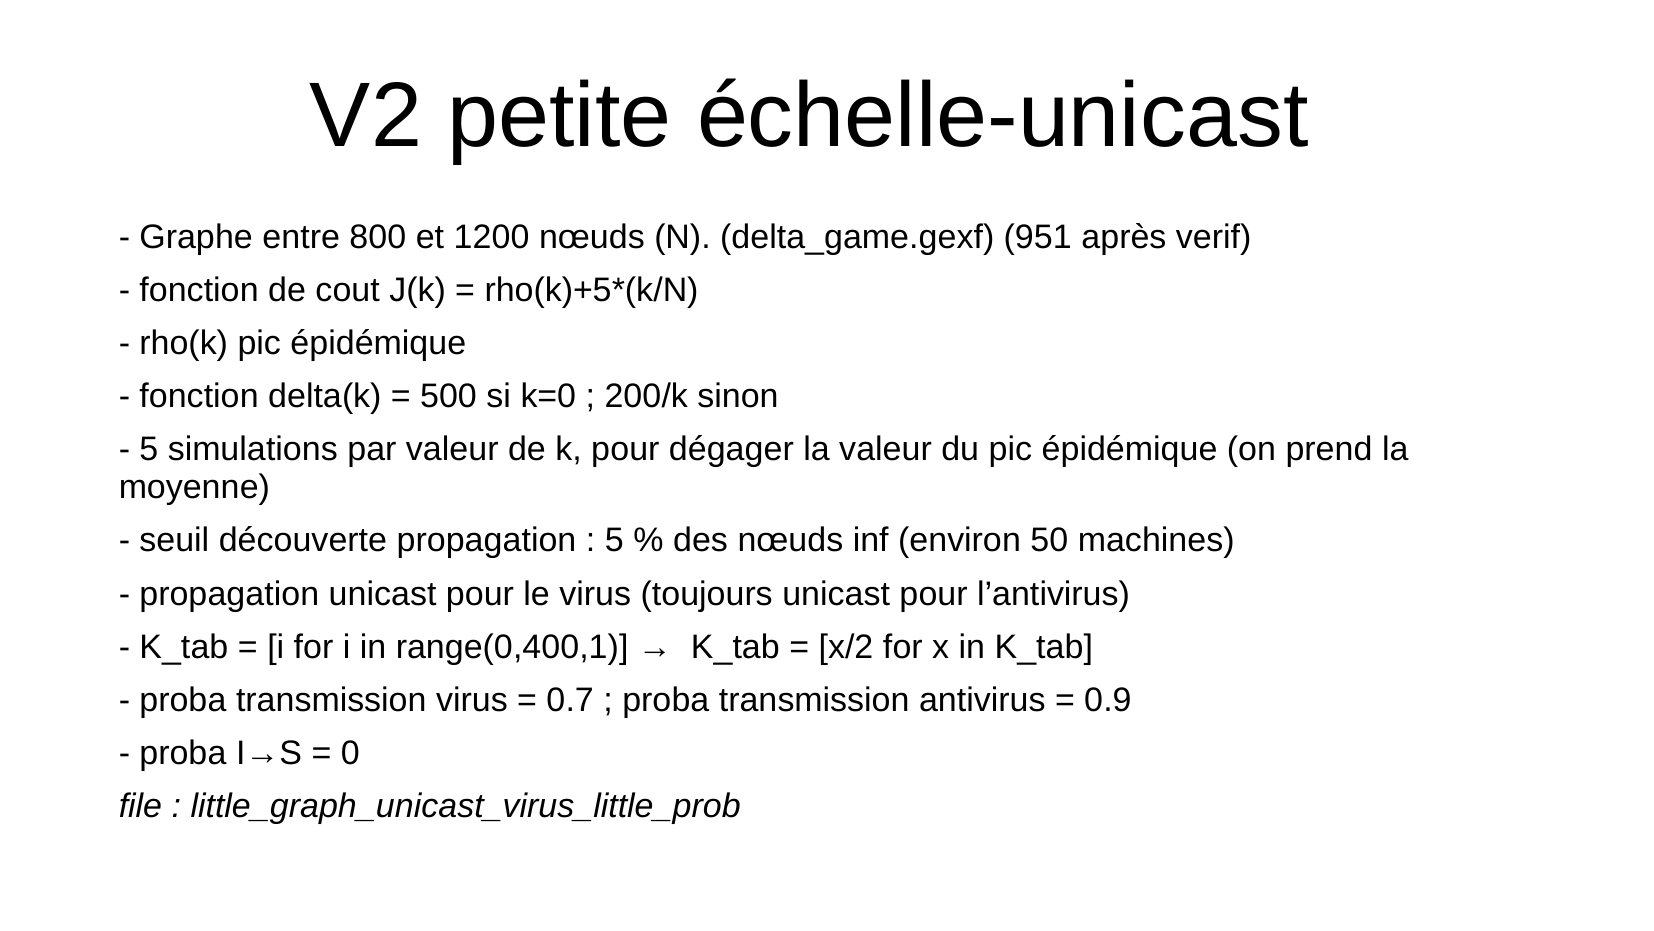

# V2 petite échelle-unicast
- Graphe entre 800 et 1200 nœuds (N). (delta_game.gexf) (951 après verif)
- fonction de cout J(k) = rho(k)+5*(k/N)
- rho(k) pic épidémique
- fonction delta(k) = 500 si k=0 ; 200/k sinon
- 5 simulations par valeur de k, pour dégager la valeur du pic épidémique (on prend la moyenne)
- seuil découverte propagation : 5 % des nœuds inf (environ 50 machines)
- propagation unicast pour le virus (toujours unicast pour l’antivirus)
- K_tab = [i for i in range(0,400,1)] → K_tab = [x/2 for x in K_tab]
- proba transmission virus = 0.7 ; proba transmission antivirus = 0.9
- proba I→S = 0
file : little_graph_unicast_virus_little_prob